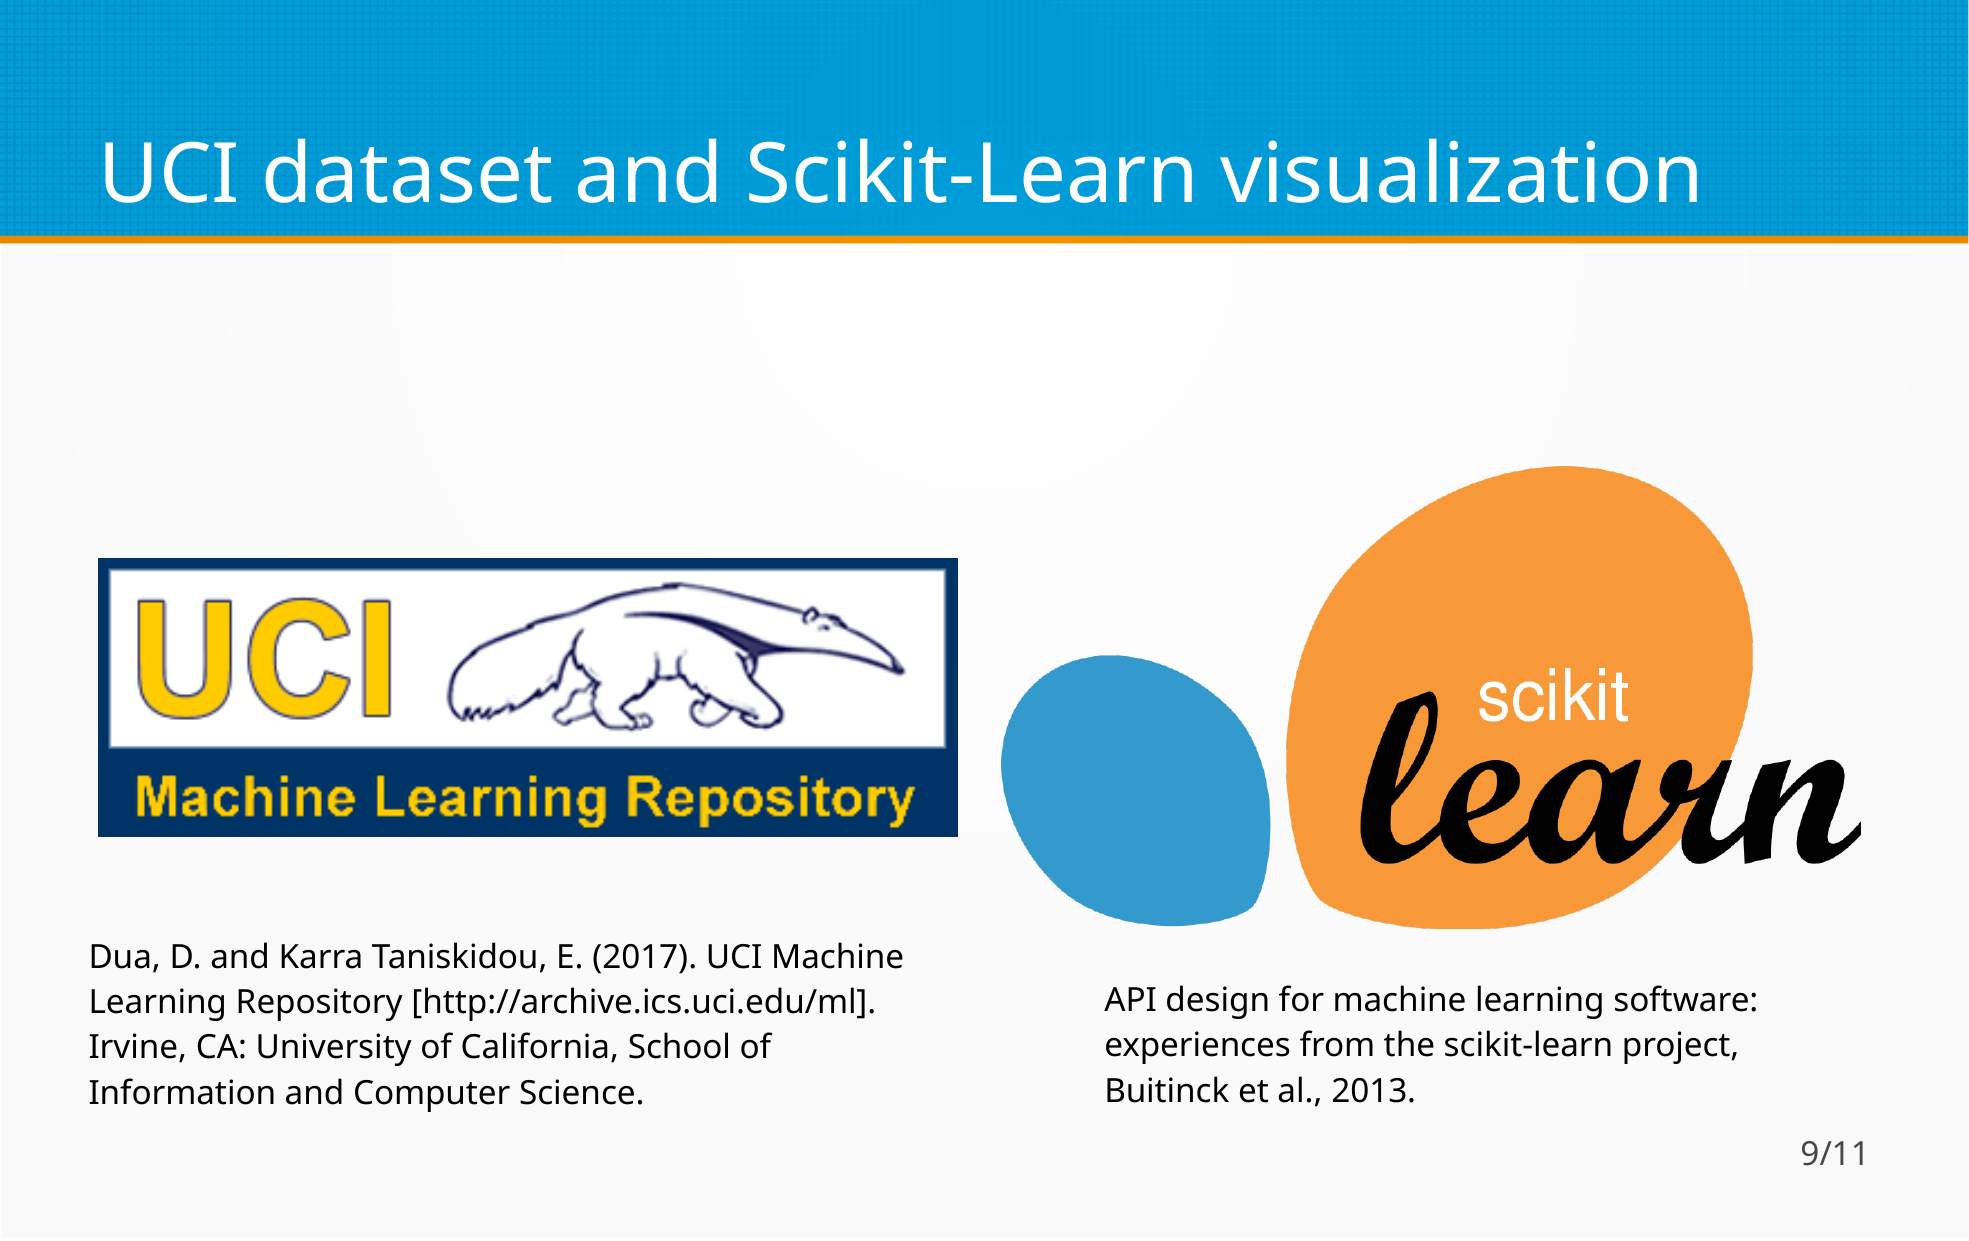

# UCI dataset and Scikit-Learn visualization
Dua, D. and Karra Taniskidou, E. (2017). UCI Machine Learning Repository [http://archive.ics.uci.edu/ml]. Irvine, CA: University of California, School of Information and Computer Science.
API design for machine learning software: experiences from the scikit-learn project, Buitinck et al., 2013.
9